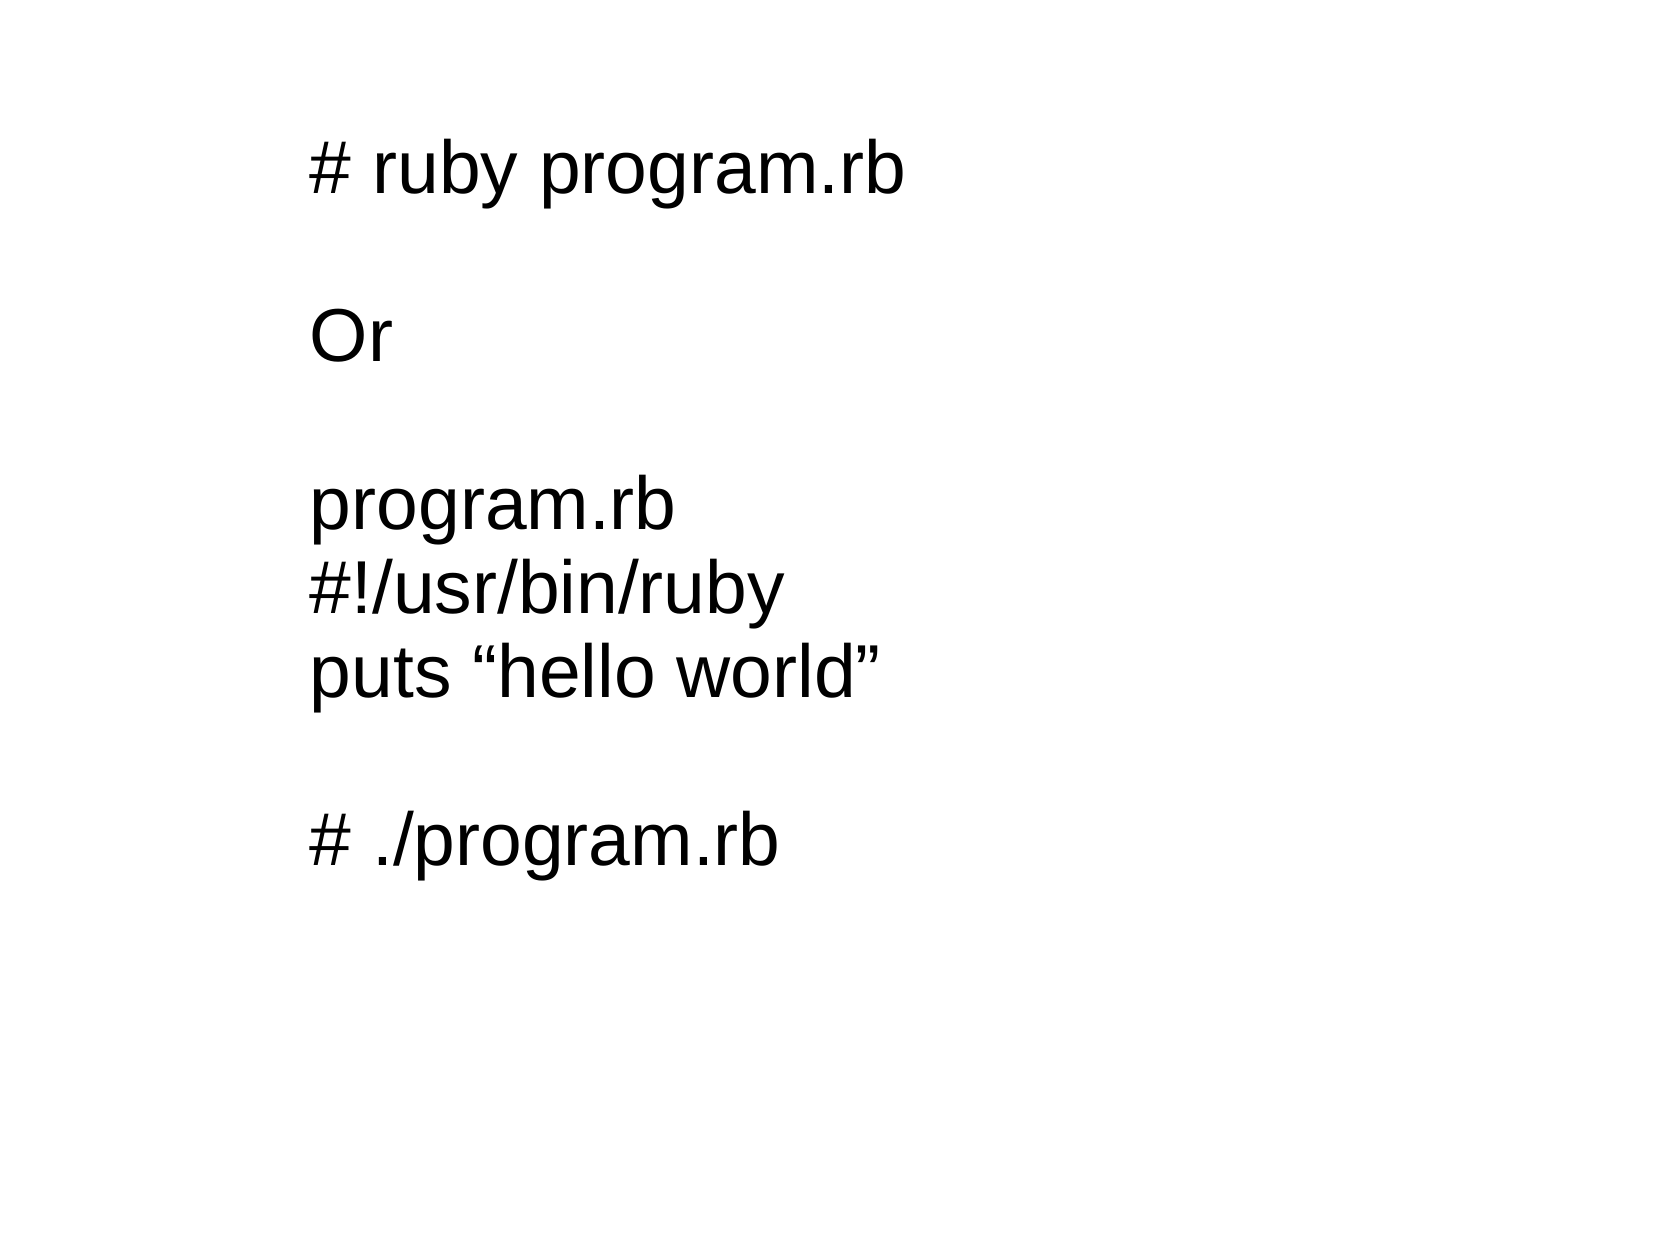

# ruby program.rb
Or
program.rb
#!/usr/bin/ruby
puts “hello world”
# ./program.rb